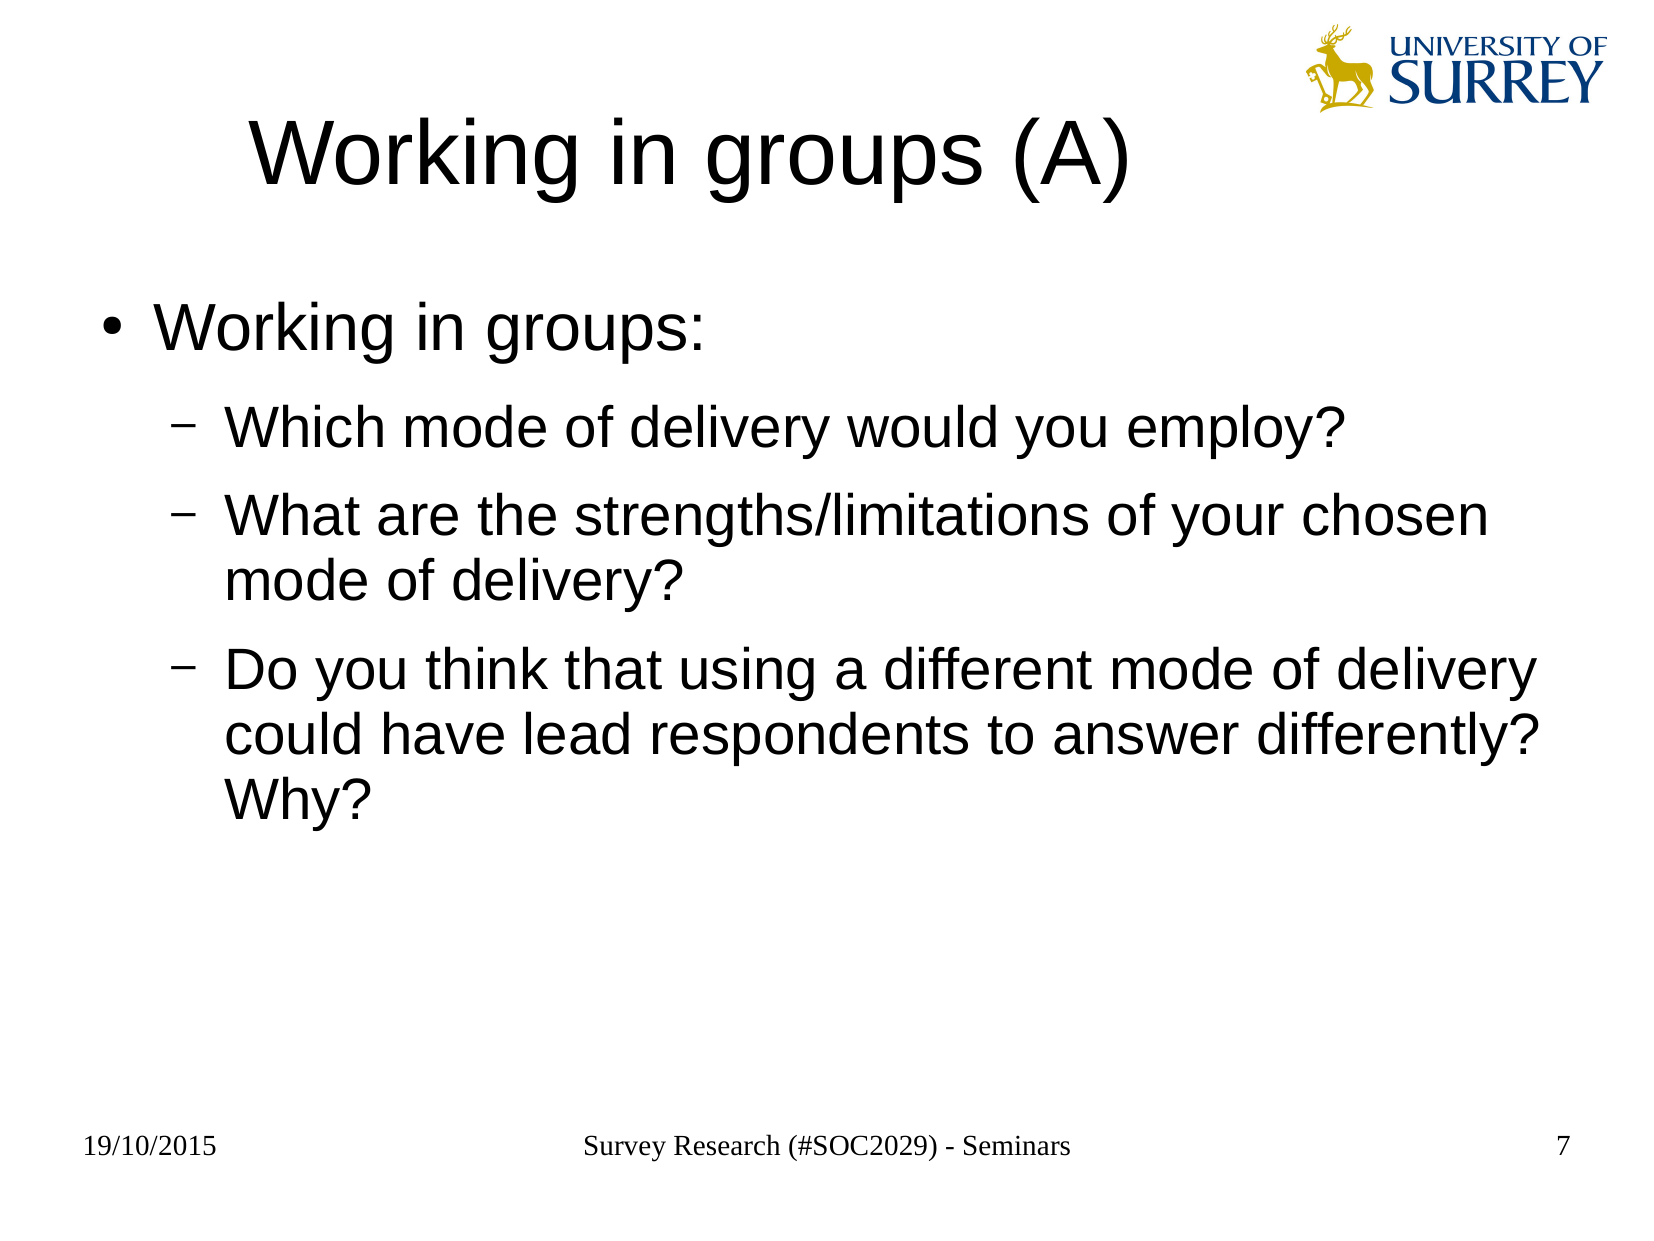

# Working in groups (A)
Working in groups:
Which mode of delivery would you employ?
What are the strengths/limitations of your chosen mode of delivery?
Do you think that using a different mode of delivery could have lead respondents to answer differently? Why?
05/10/2015
7